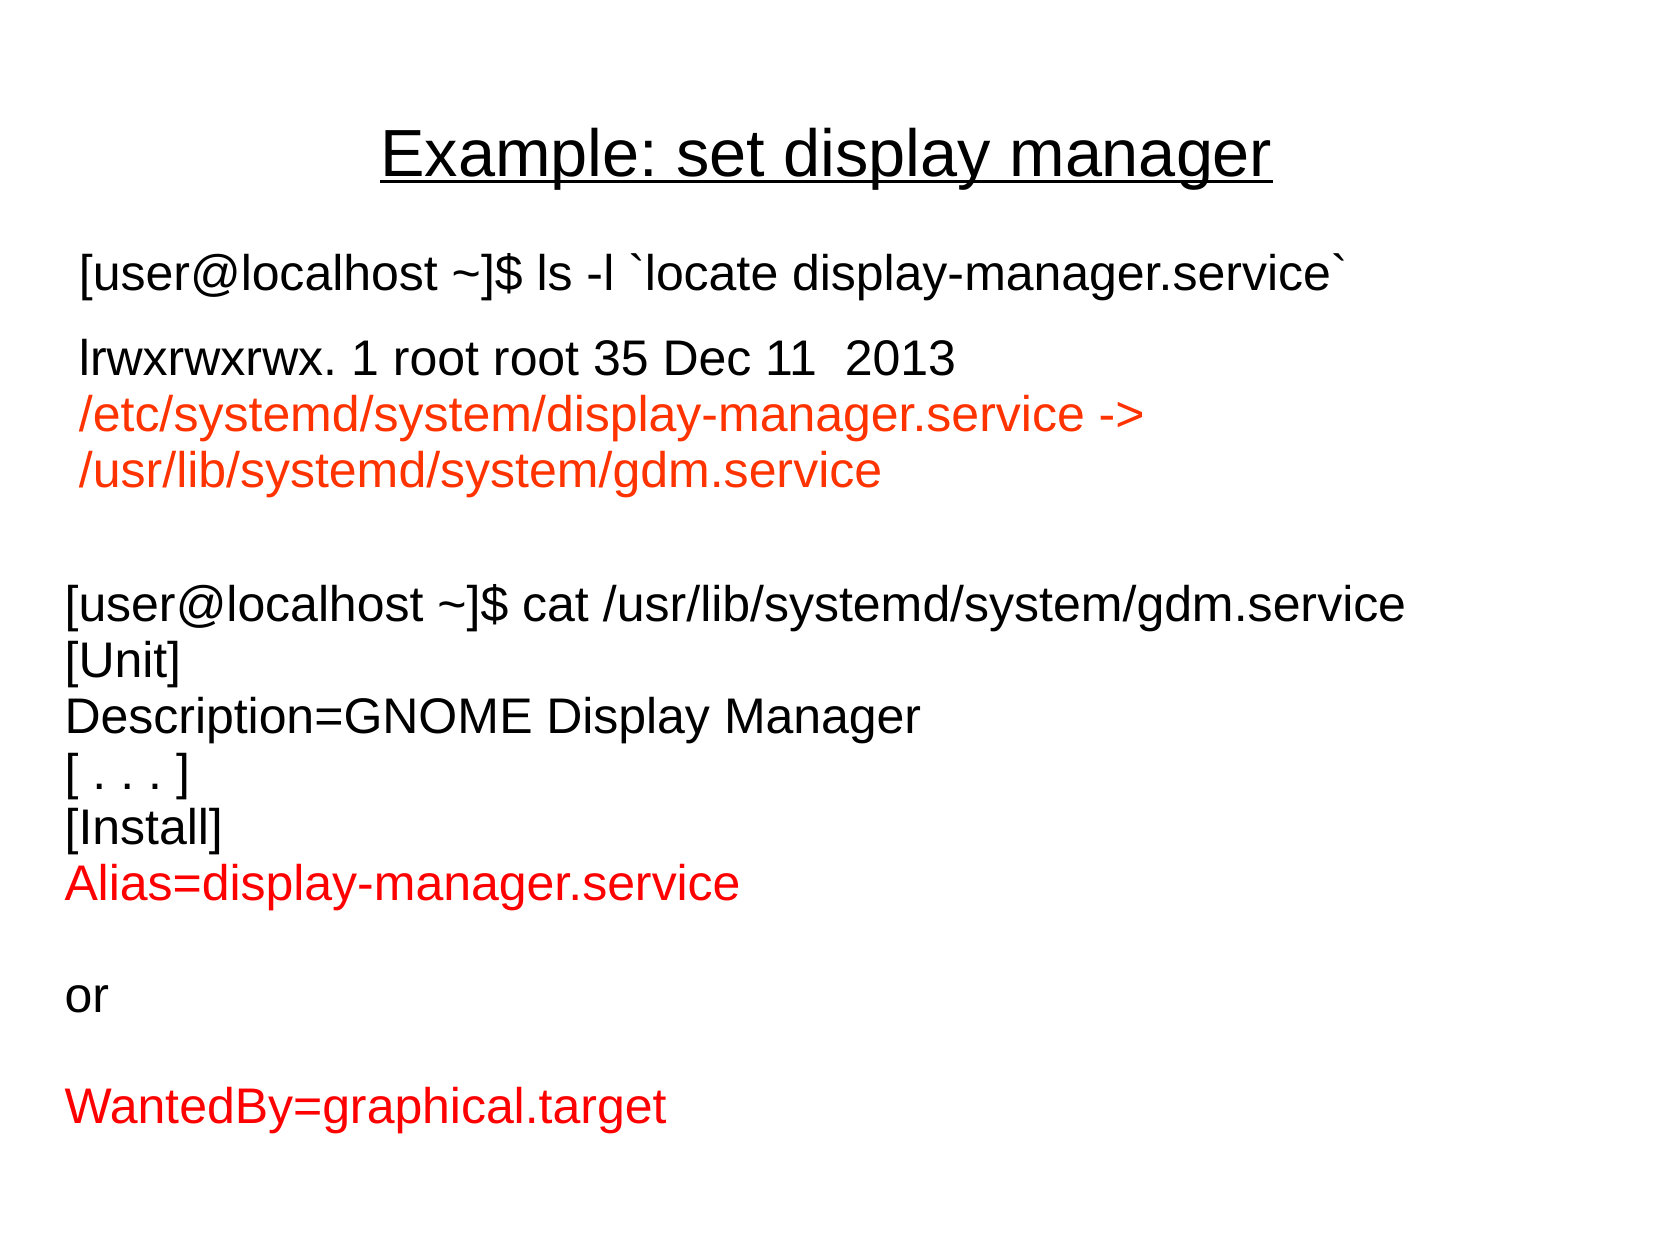

# Example: set display manager
[user@localhost ~]$ ls -l `locate display-manager.service`
lrwxrwxrwx. 1 root root 35 Dec 11 2013 /etc/systemd/system/display-manager.service -> /usr/lib/systemd/system/gdm.service
[user@localhost ~]$ cat /usr/lib/systemd/system/gdm.service
[Unit]
Description=GNOME Display Manager
[ . . . ]
[Install]
Alias=display-manager.service
or
WantedBy=graphical.target